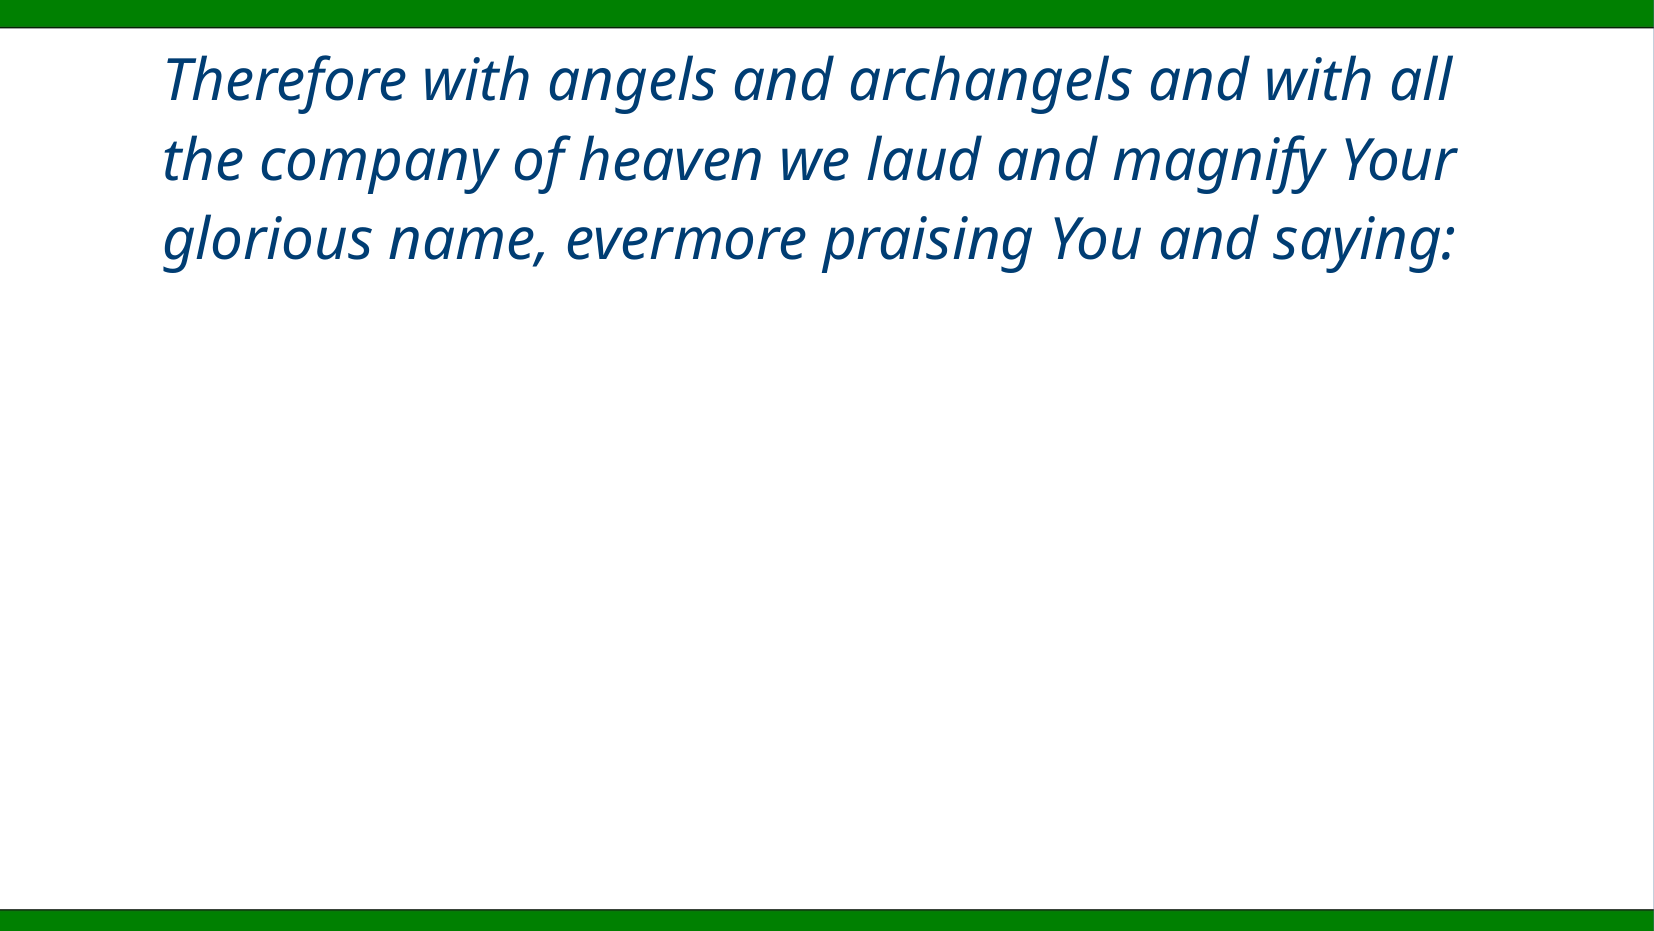

Therefore with angels and archangels and with all
 the company of heaven we laud and magnify Your
 glorious name, evermore praising You and saying: